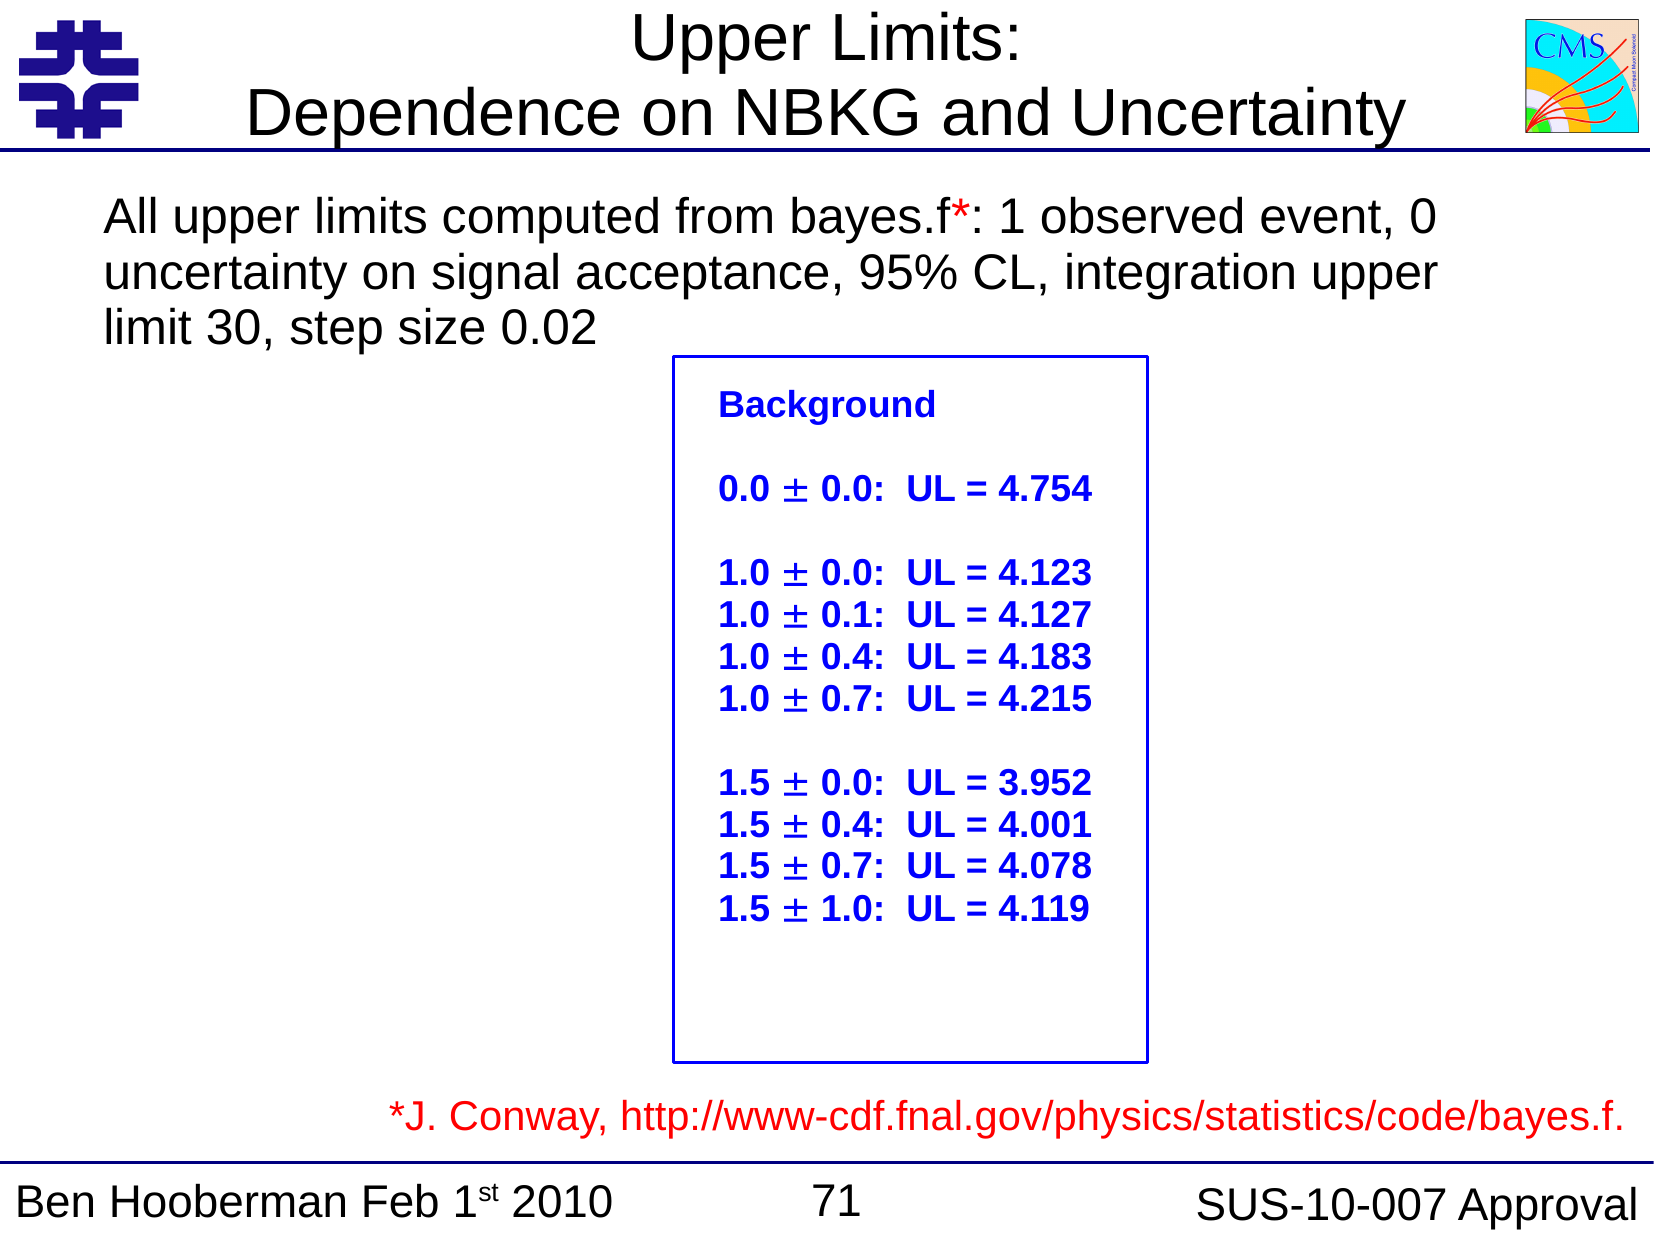

# Upper Limits: Dependence on NBKG and Uncertainty
All upper limits computed from bayes.f*: 1 observed event, 0 uncertainty on signal acceptance, 95% CL, integration upper limit 30, step size 0.02
Background
0.0  0.0: UL = 4.754
1.0  0.0: UL = 4.123
1.0  0.1: UL = 4.127
1.0  0.4: UL = 4.183
1.0  0.7: UL = 4.215
1.5  0.0: UL = 3.952
1.5  0.4: UL = 4.001
1.5  0.7: UL = 4.078
1.5  1.0: UL = 4.119
*J. Conway, http://www-cdf.fnal.gov/physics/statistics/code/bayes.f.
71